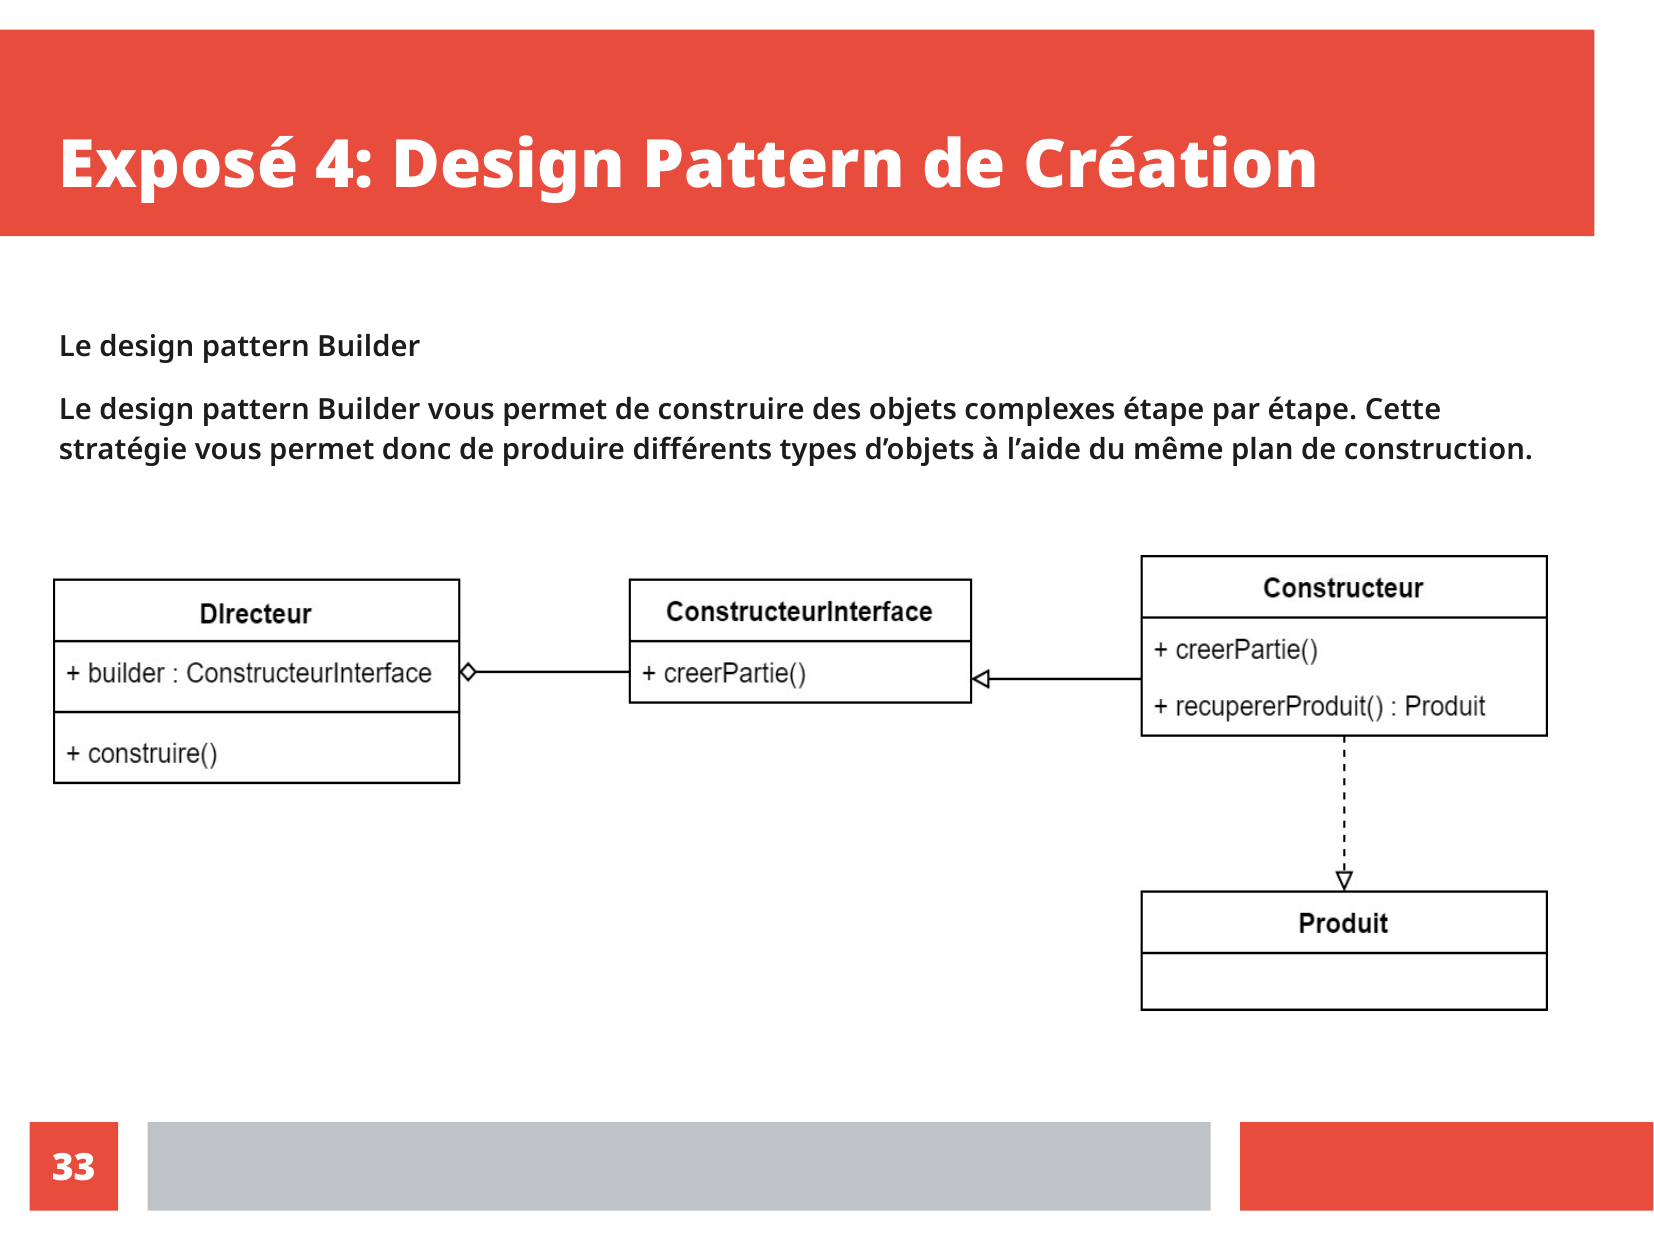

# Exposé 4: Design Pattern de Création
Le design pattern Builder
Le design pattern Builder vous permet de construire des objets complexes étape par étape. Cette stratégie vous permet donc de produire différents types d’objets à l’aide du même plan de construction.
33